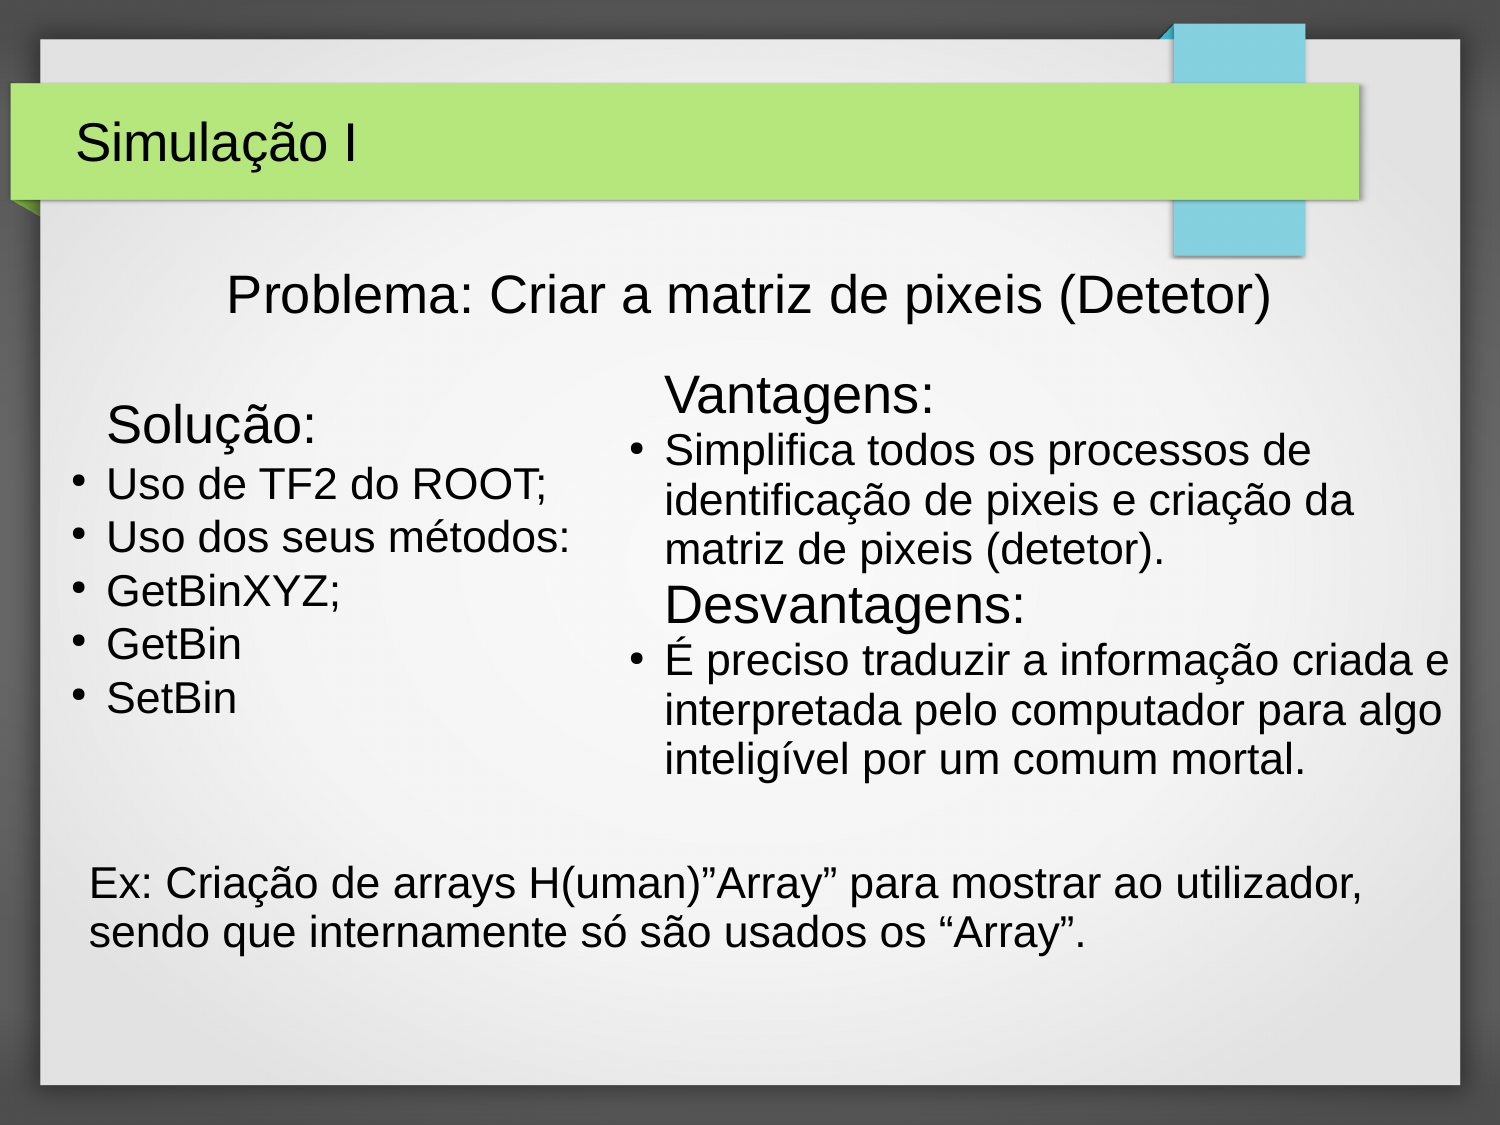

Simulação I
Vantagens:
Simplifica todos os processos de identificação de pixeis e criação da matriz de pixeis (detetor).
Desvantagens:
É preciso traduzir a informação criada e interpretada pelo computador para algo inteligível por um comum mortal.
Problema: Criar a matriz de pixeis (Detetor)
Solução:
Uso de TF2 do ROOT;
Uso dos seus métodos:
GetBinXYZ;
GetBin
SetBin
Ex: Criação de arrays H(uman)”Array” para mostrar ao utilizador, sendo que internamente só são usados os “Array”.